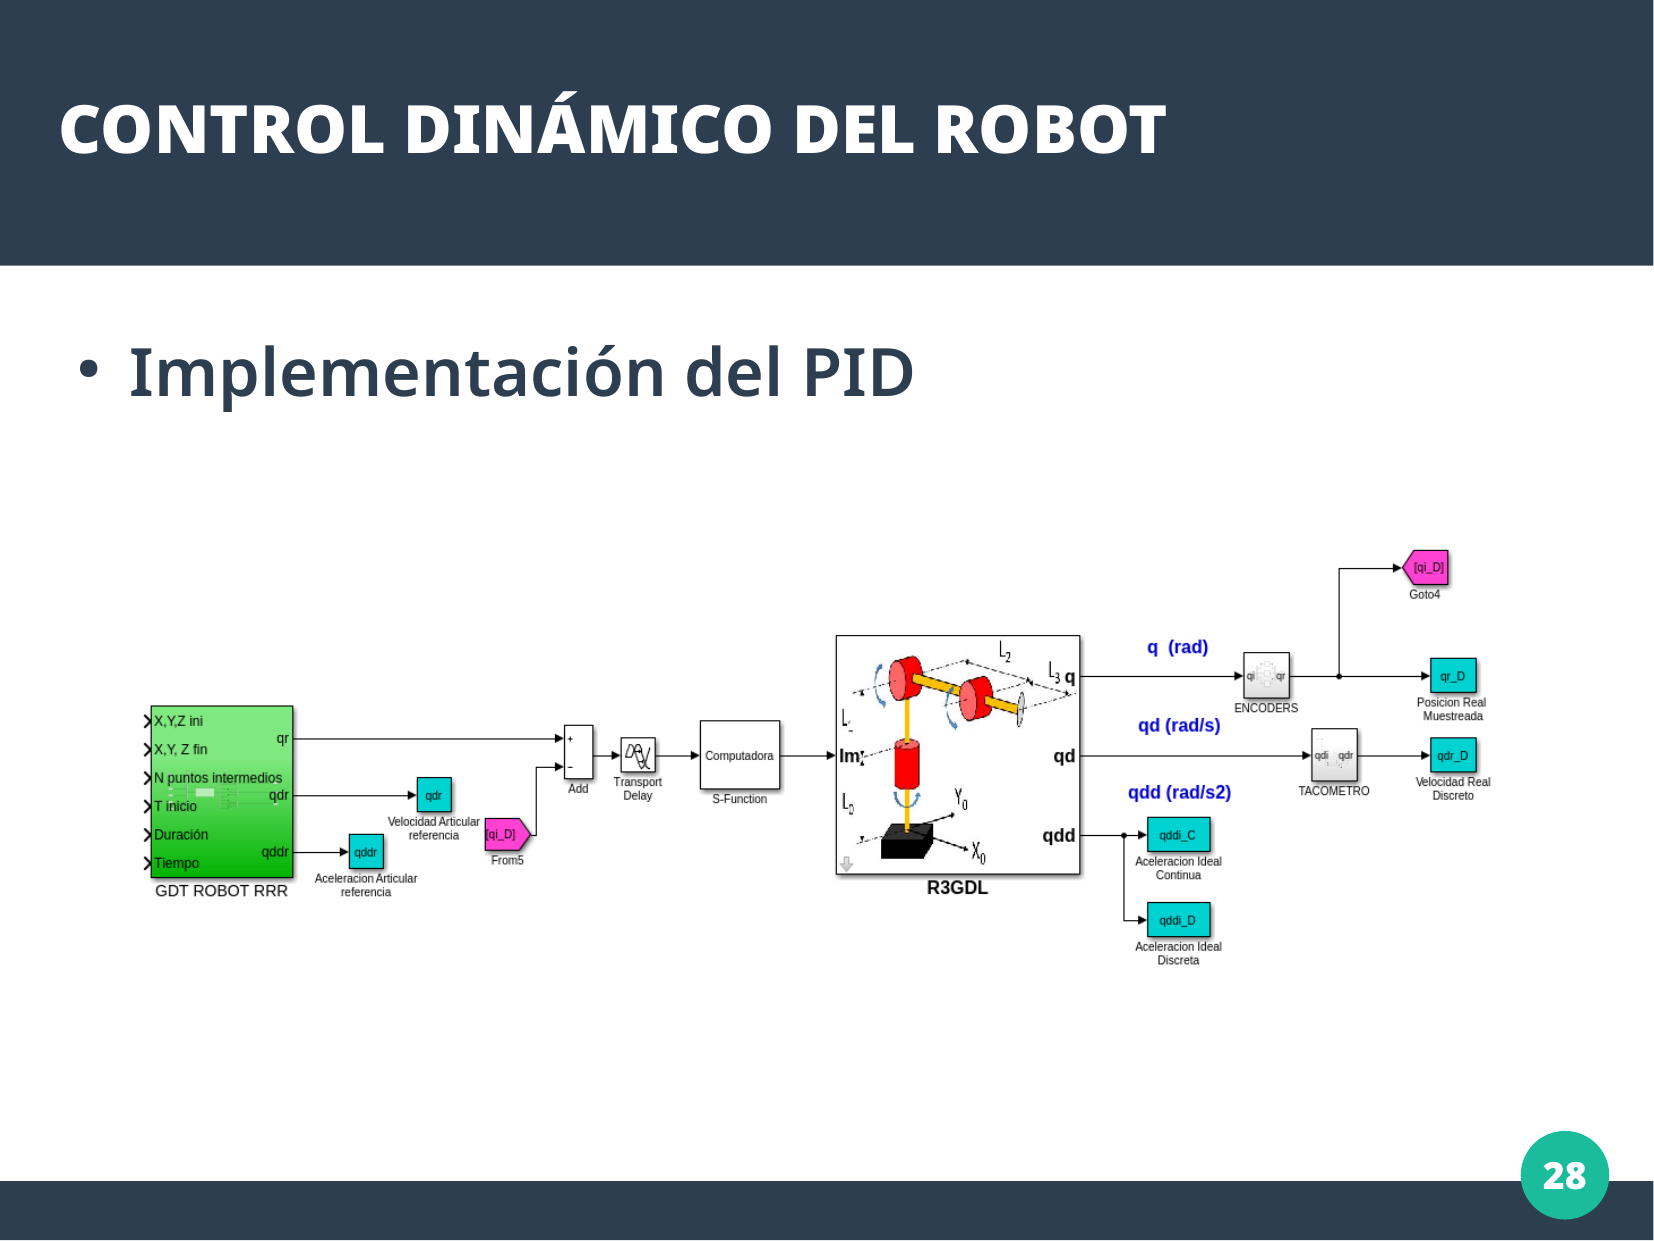

# CONTROL DINÁMICO DEL ROBOT
Implementación del PID
28